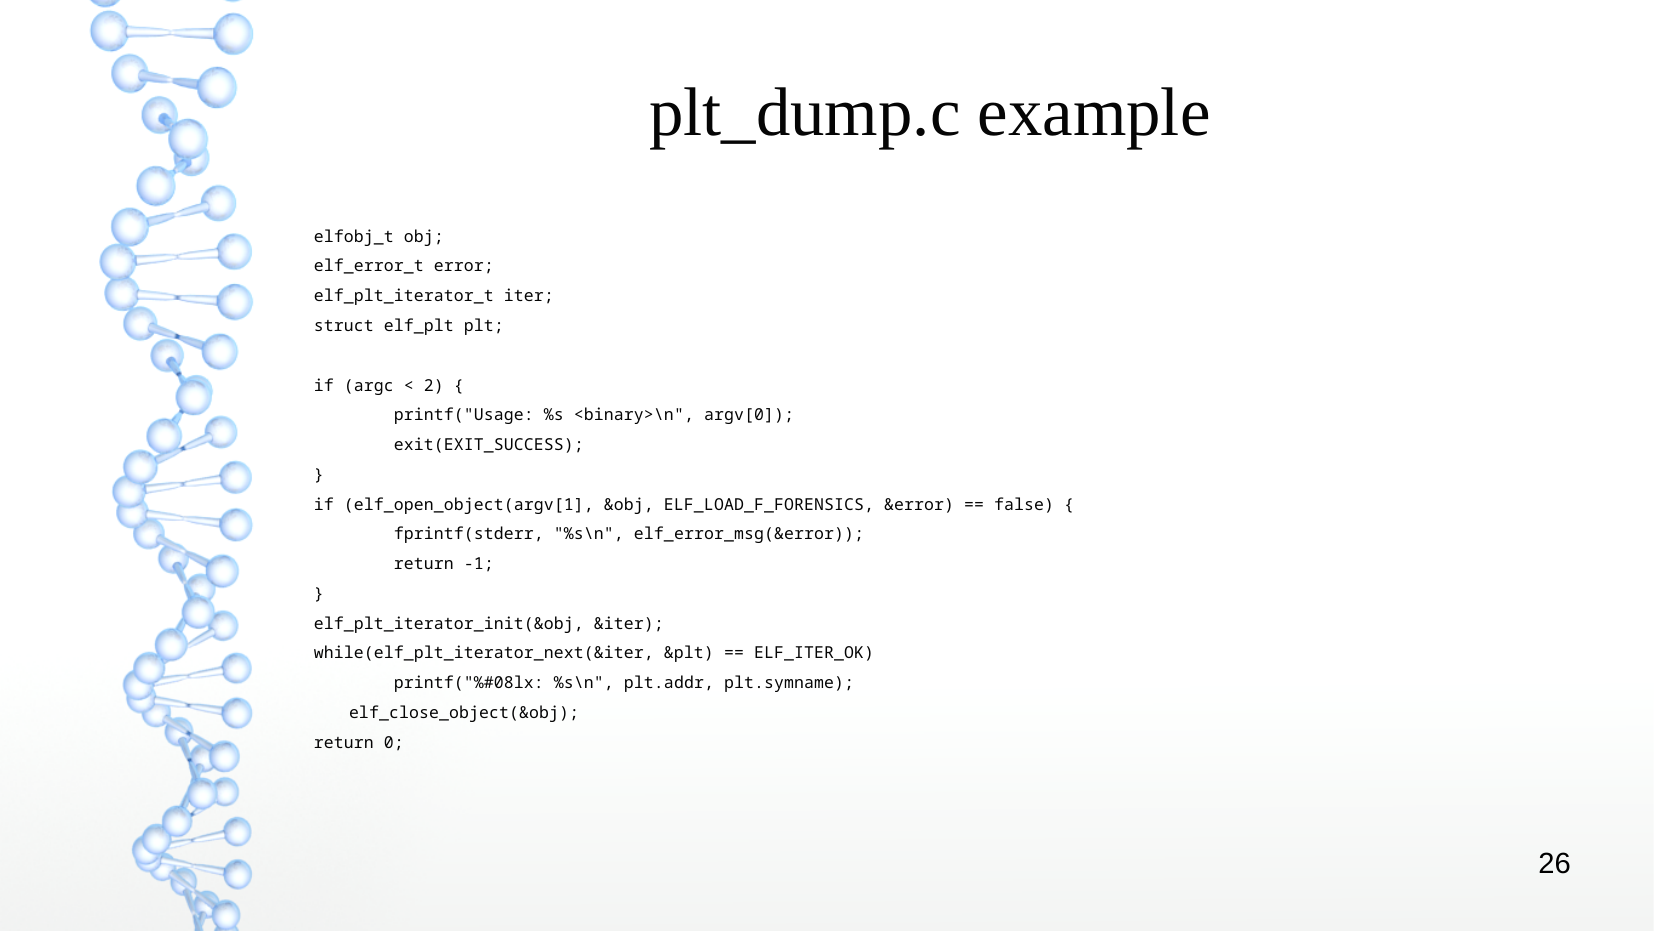

# plt_dump.c example
	elfobj_t obj;
	elf_error_t error;
	elf_plt_iterator_t iter;
	struct elf_plt plt;
	if (argc < 2) {
		 printf("Usage: %s <binary>\n", argv[0]);
		 exit(EXIT_SUCCESS);
	}
	if (elf_open_object(argv[1], &obj, ELF_LOAD_F_FORENSICS, &error) == false) {
		 fprintf(stderr, "%s\n", elf_error_msg(&error));
		 return -1;
	}
	elf_plt_iterator_init(&obj, &iter);
	while(elf_plt_iterator_next(&iter, &plt) == ELF_ITER_OK)
		 printf("%#08lx: %s\n", plt.addr, plt.symname);
 elf_close_object(&obj);
	return 0;
26